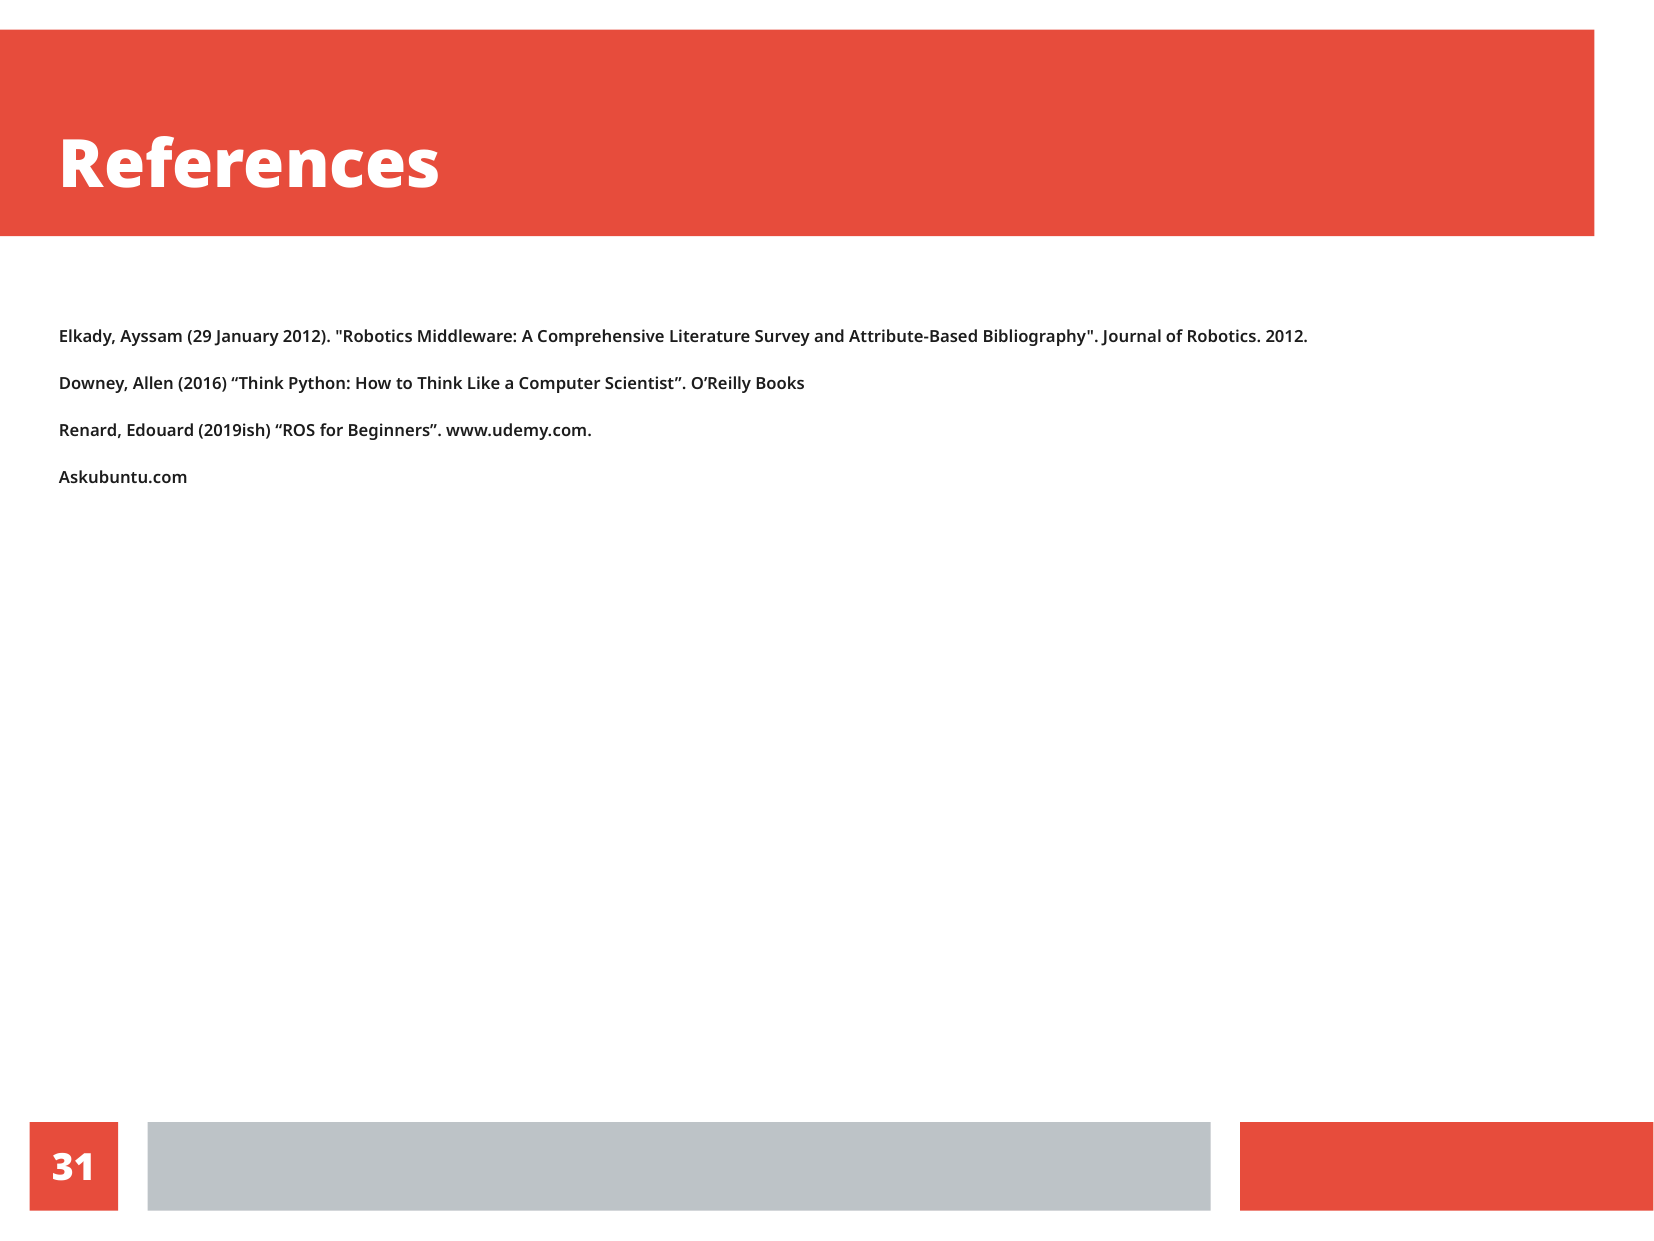

# References
Elkady, Ayssam (29 January 2012). "Robotics Middleware: A Comprehensive Literature Survey and Attribute-Based Bibliography". Journal of Robotics. 2012.
Downey, Allen (2016) “Think Python: How to Think Like a Computer Scientist”. O’Reilly Books
Renard, Edouard (2019ish) “ROS for Beginners”. www.udemy.com.
Askubuntu.com
31